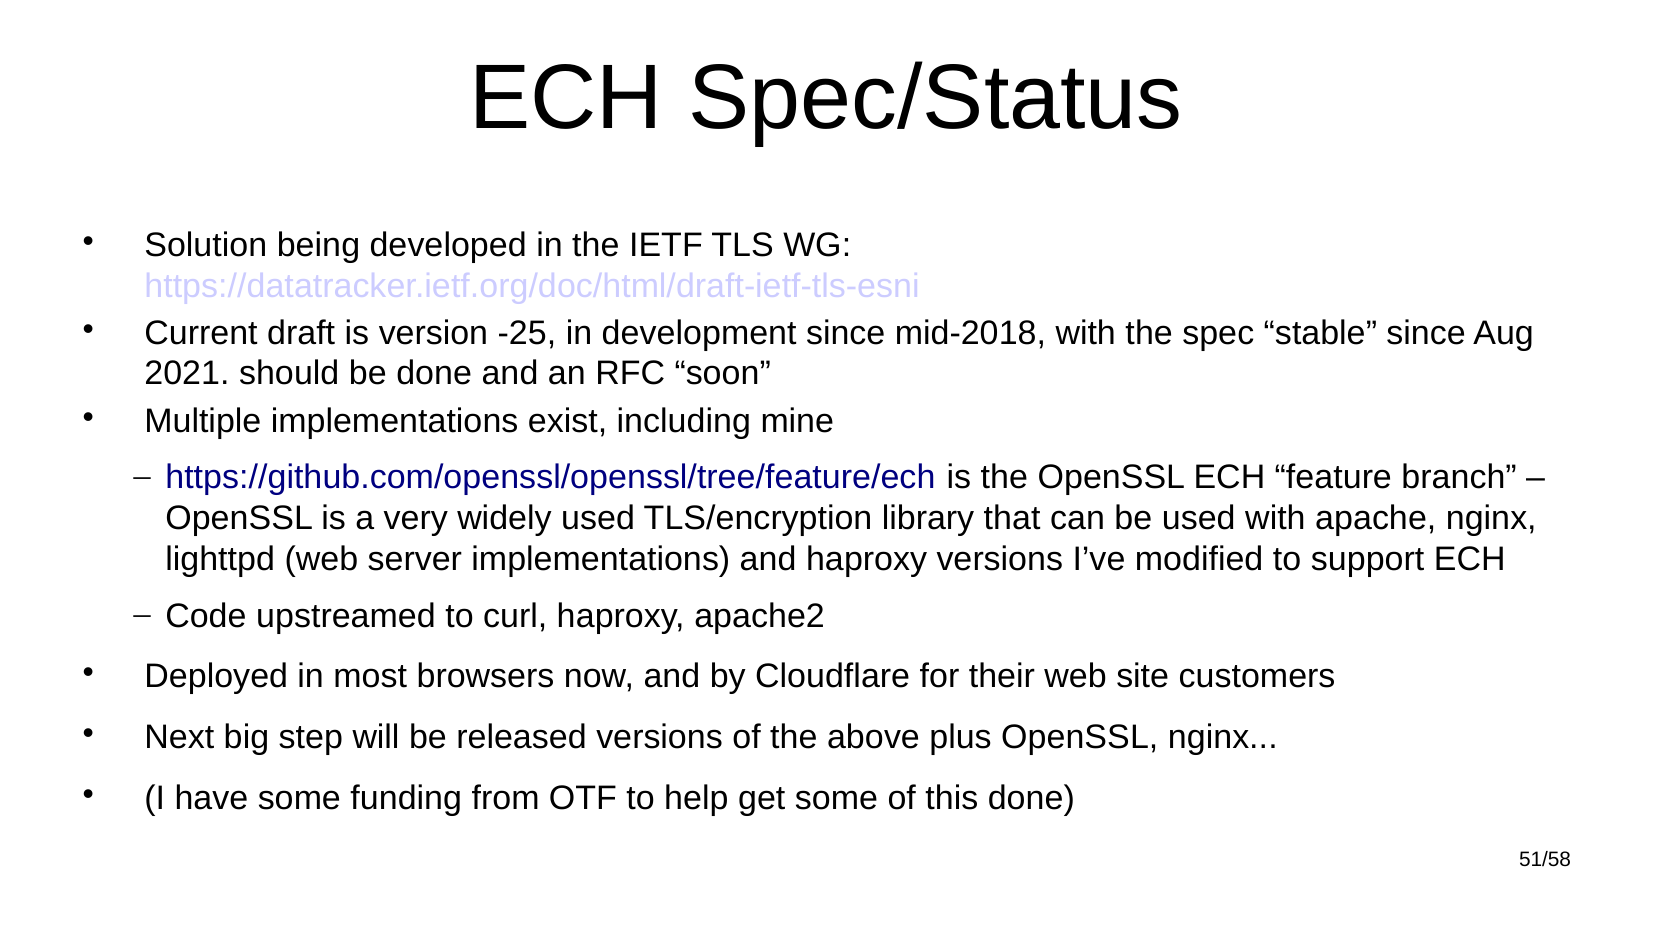

# ECH Spec/Status
Solution being developed in the IETF TLS WG: https://datatracker.ietf.org/doc/html/draft-ietf-tls-esni
Current draft is version -25, in development since mid-2018, with the spec “stable” since Aug 2021. should be done and an RFC “soon”
Multiple implementations exist, including mine
https://github.com/openssl/openssl/tree/feature/ech is the OpenSSL ECH “feature branch” – OpenSSL is a very widely used TLS/encryption library that can be used with apache, nginx, lighttpd (web server implementations) and haproxy versions I’ve modified to support ECH
Code upstreamed to curl, haproxy, apache2
Deployed in most browsers now, and by Cloudflare for their web site customers
Next big step will be released versions of the above plus OpenSSL, nginx...
(I have some funding from OTF to help get some of this done)
51